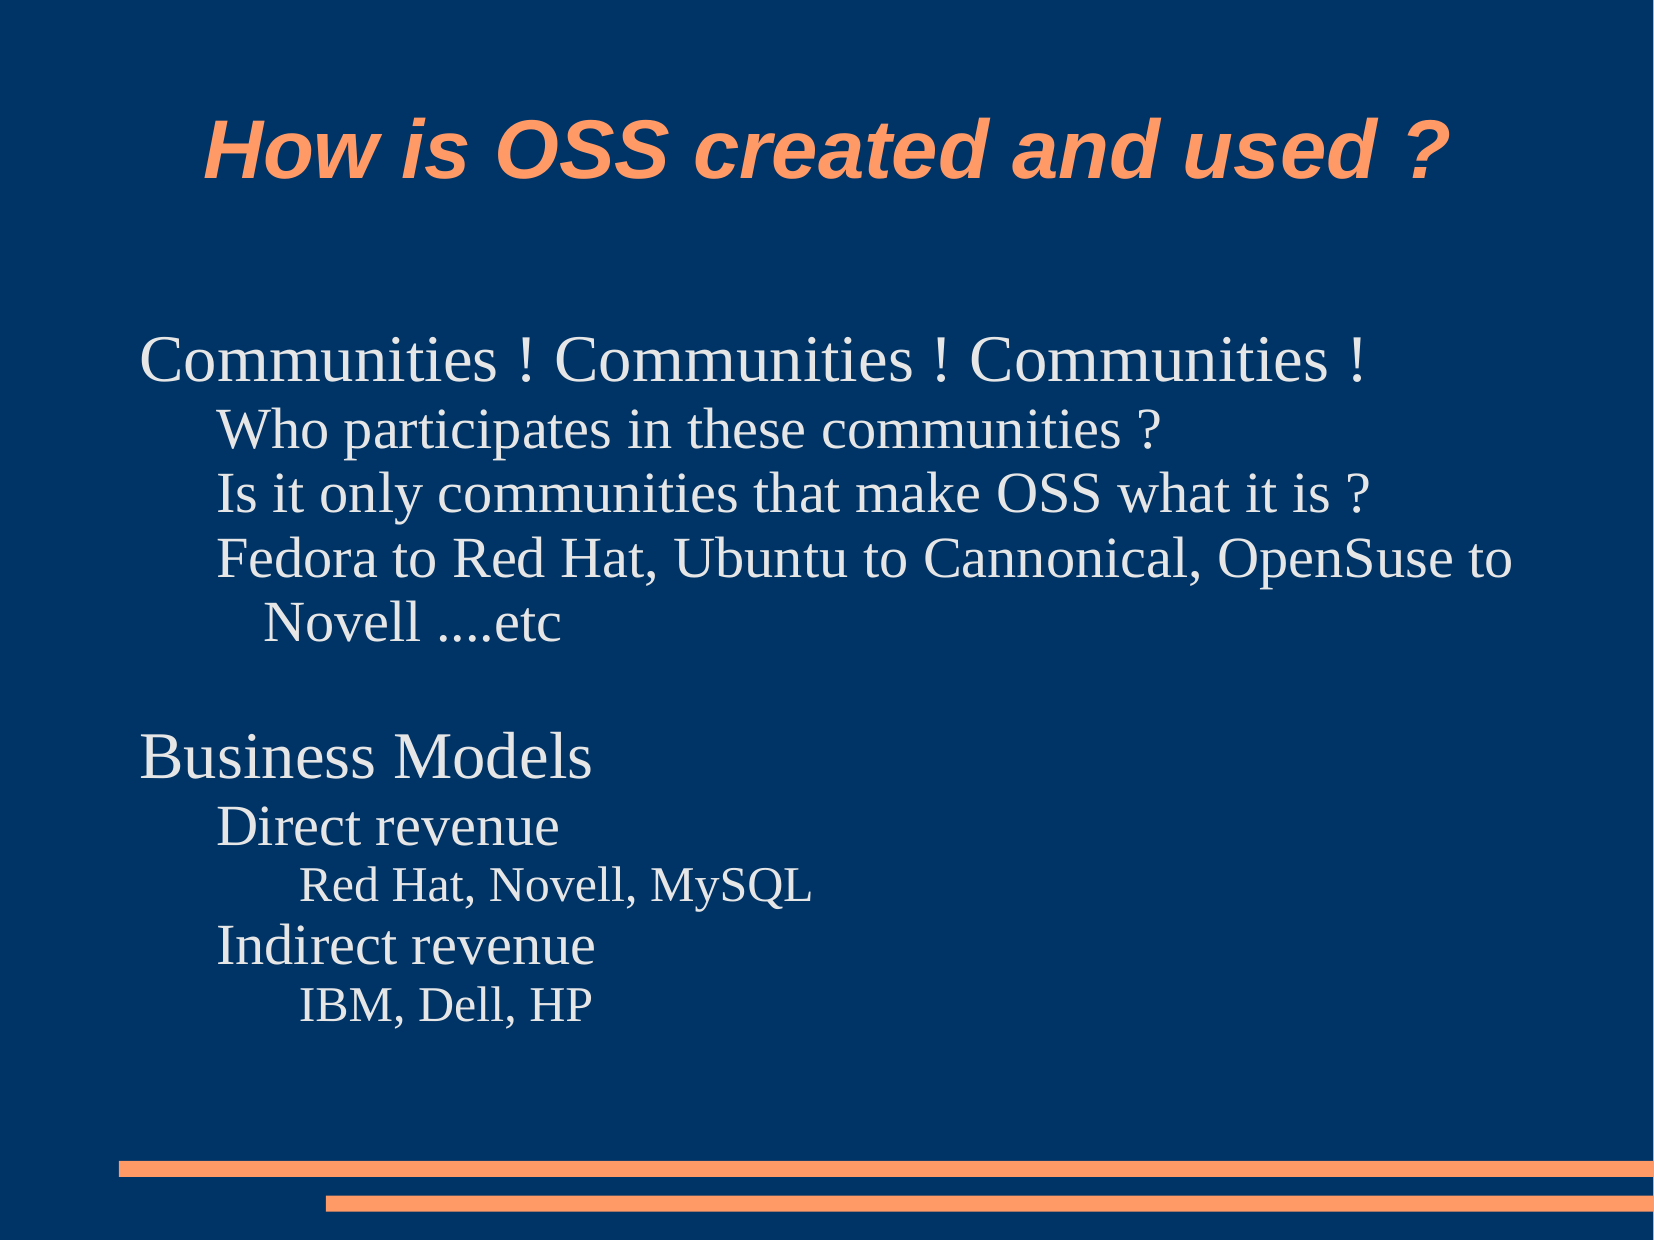

# How is OSS created and used ?
Communities ! Communities ! Communities !
Who participates in these communities ?
Is it only communities that make OSS what it is ?
Fedora to Red Hat, Ubuntu to Cannonical, OpenSuse to Novell ....etc
Business Models
Direct revenue
Red Hat, Novell, MySQL
Indirect revenue
IBM, Dell, HP